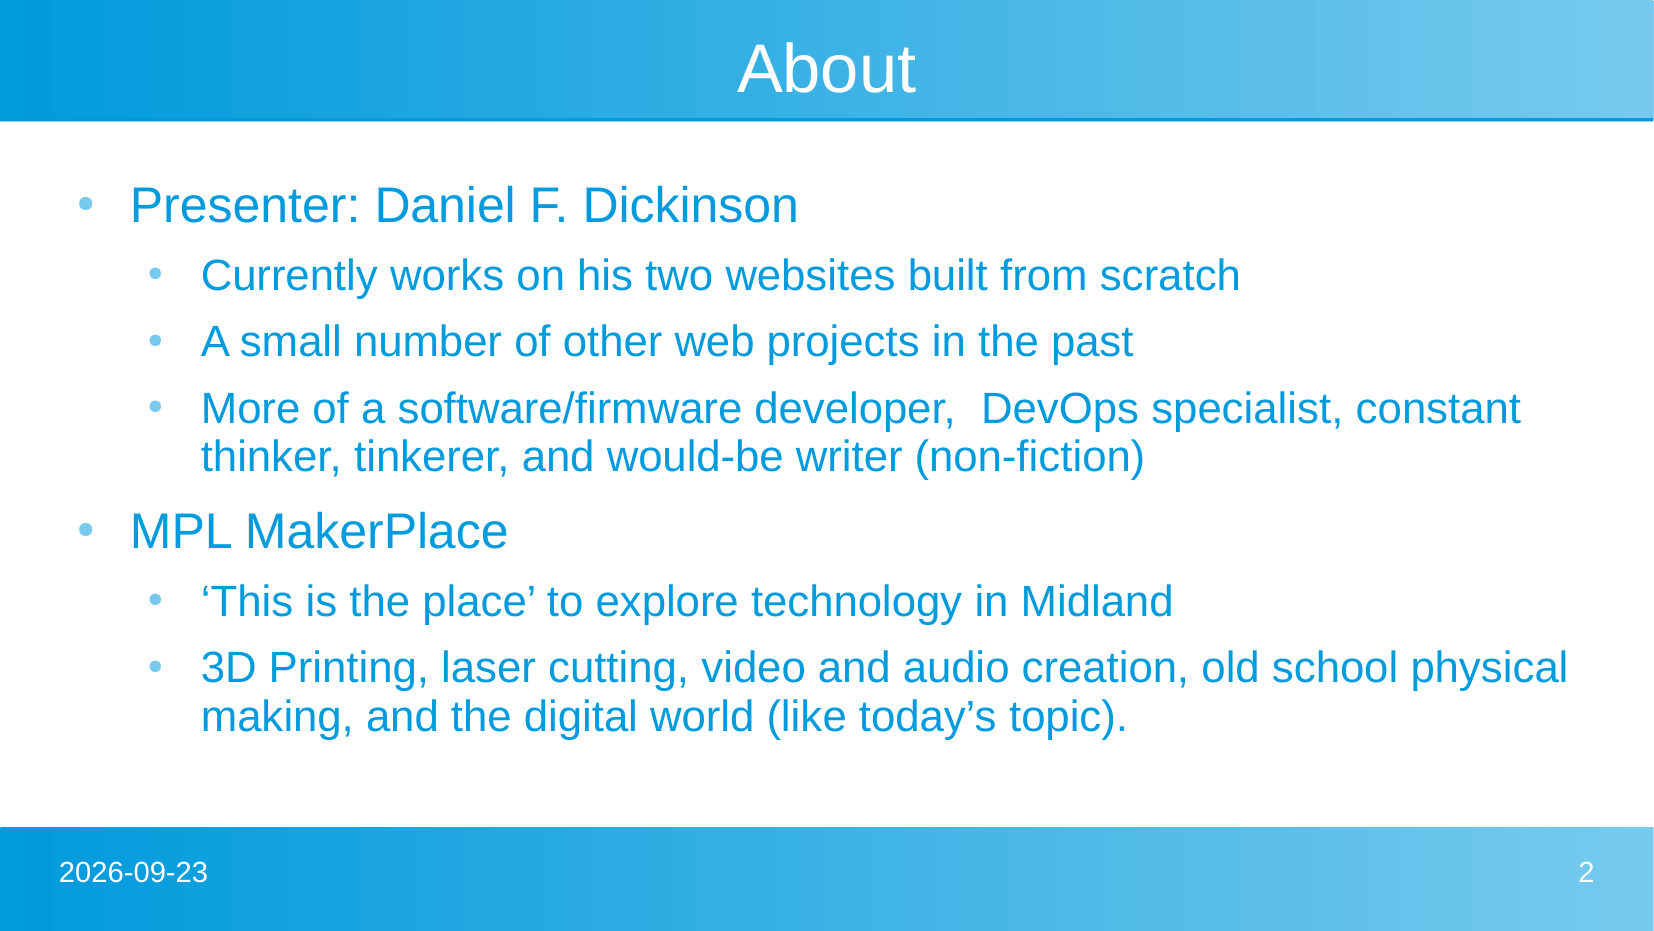

# About
Presenter: Daniel F. Dickinson
Currently works on his two websites built from scratch
A small number of other web projects in the past
More of a software/firmware developer, DevOps specialist, constant thinker, tinkerer, and would-be writer (non-fiction)
MPL MakerPlace
‘This is the place’ to explore technology in Midland
3D Printing, laser cutting, video and audio creation, old school physical making, and the digital world (like today’s topic).
2